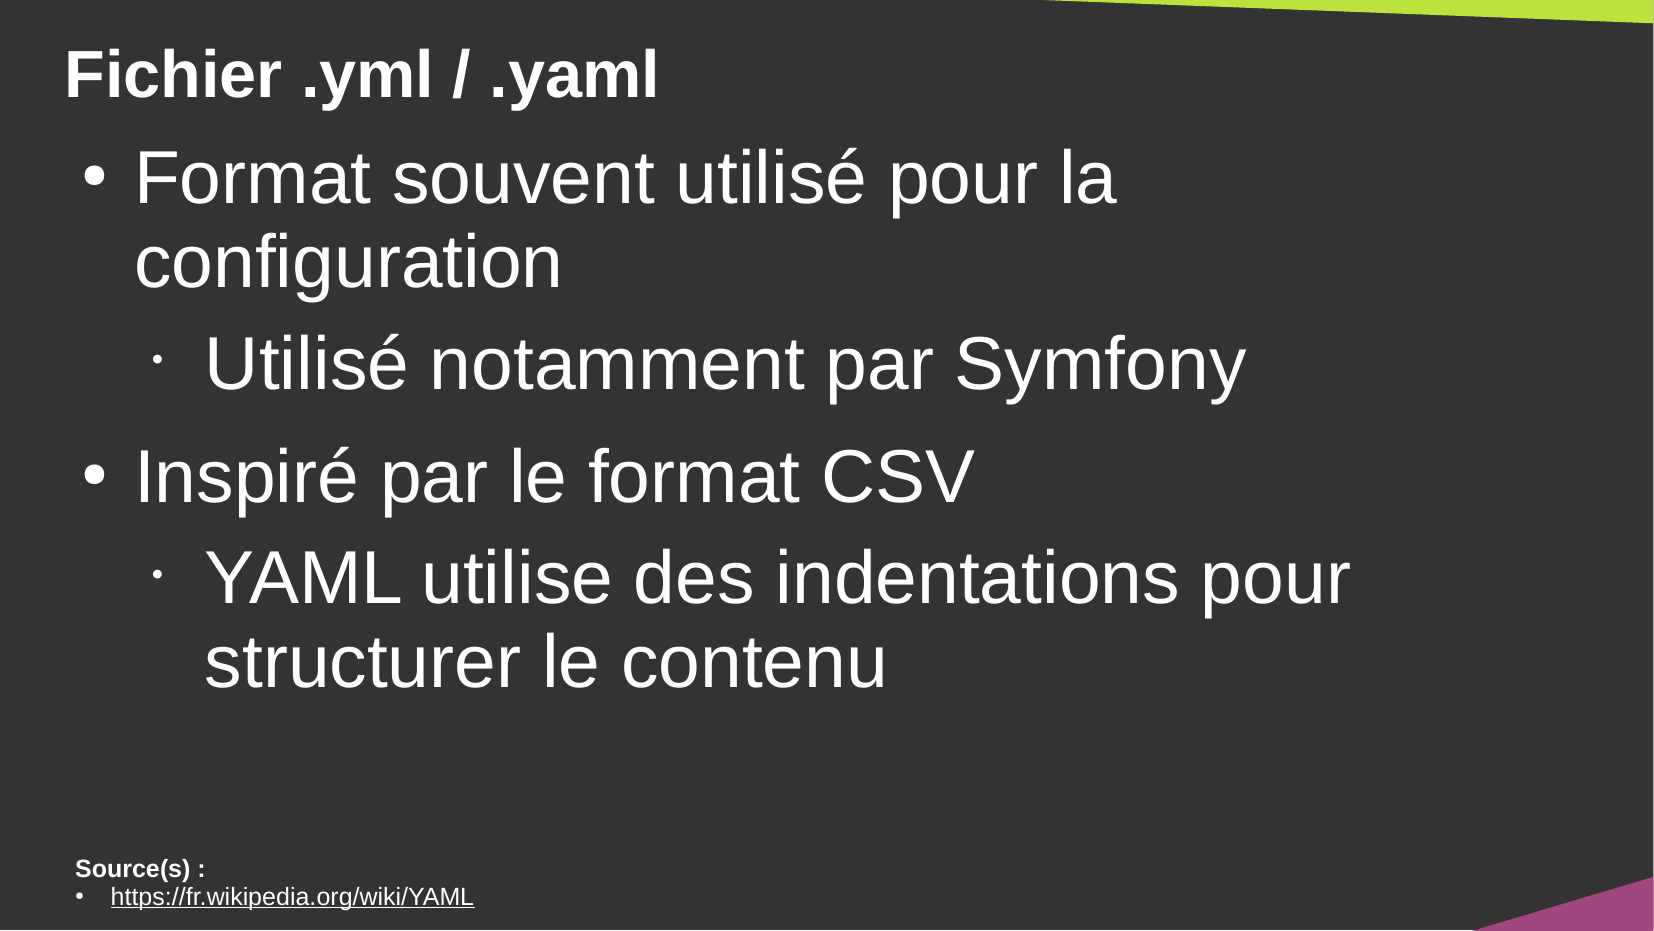

# Fichier .yml / .yaml
Format souvent utilisé pour la configuration
Utilisé notamment par Symfony
Inspiré par le format CSV
YAML utilise des indentations pour structurer le contenu
Source(s) :
https://fr.wikipedia.org/wiki/YAML